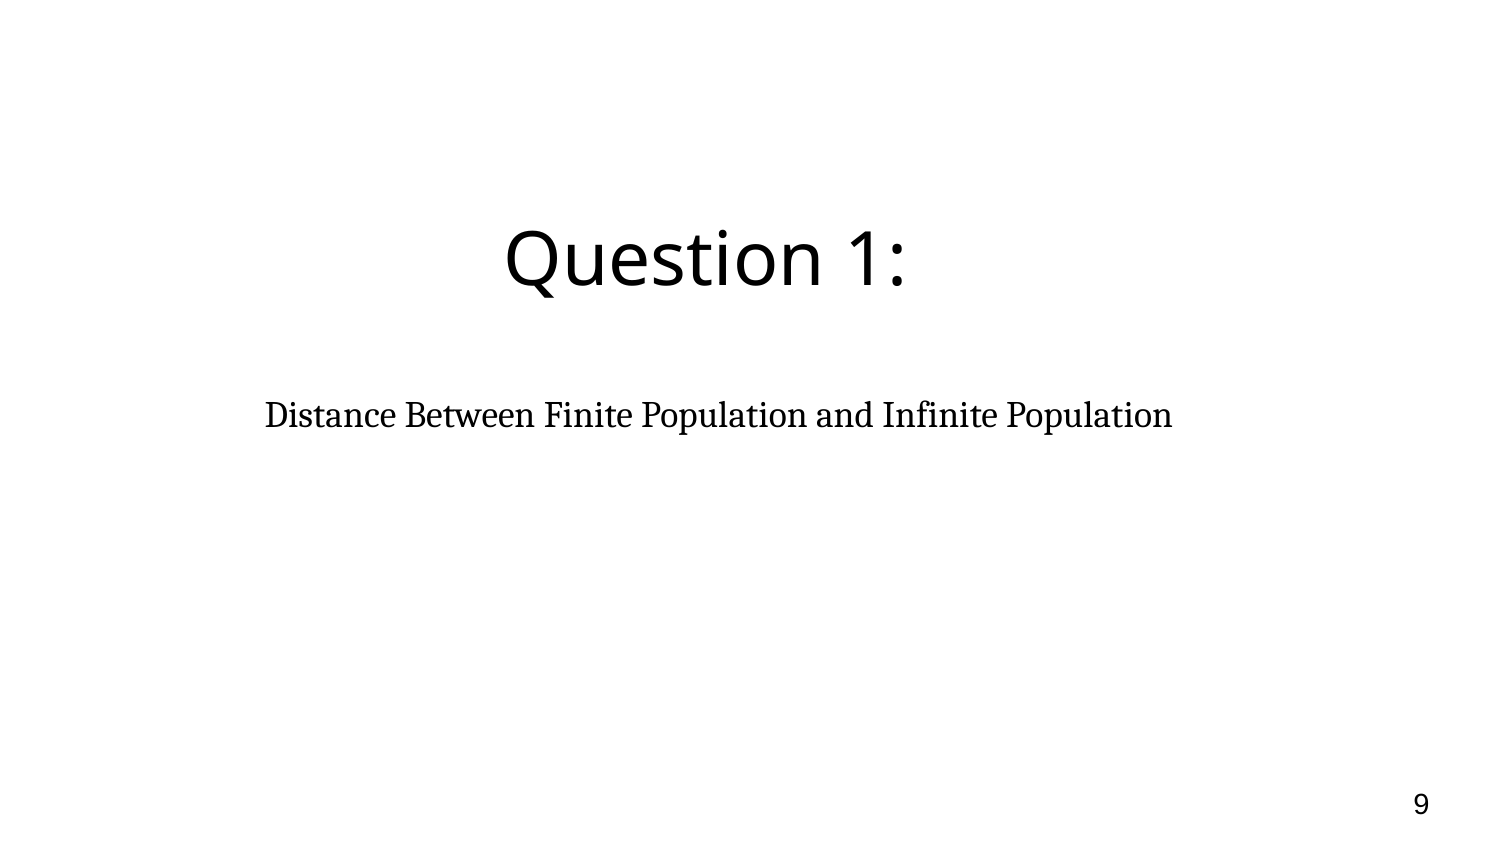

# Question 1:
Distance Between Finite Population and Infinite Population
9